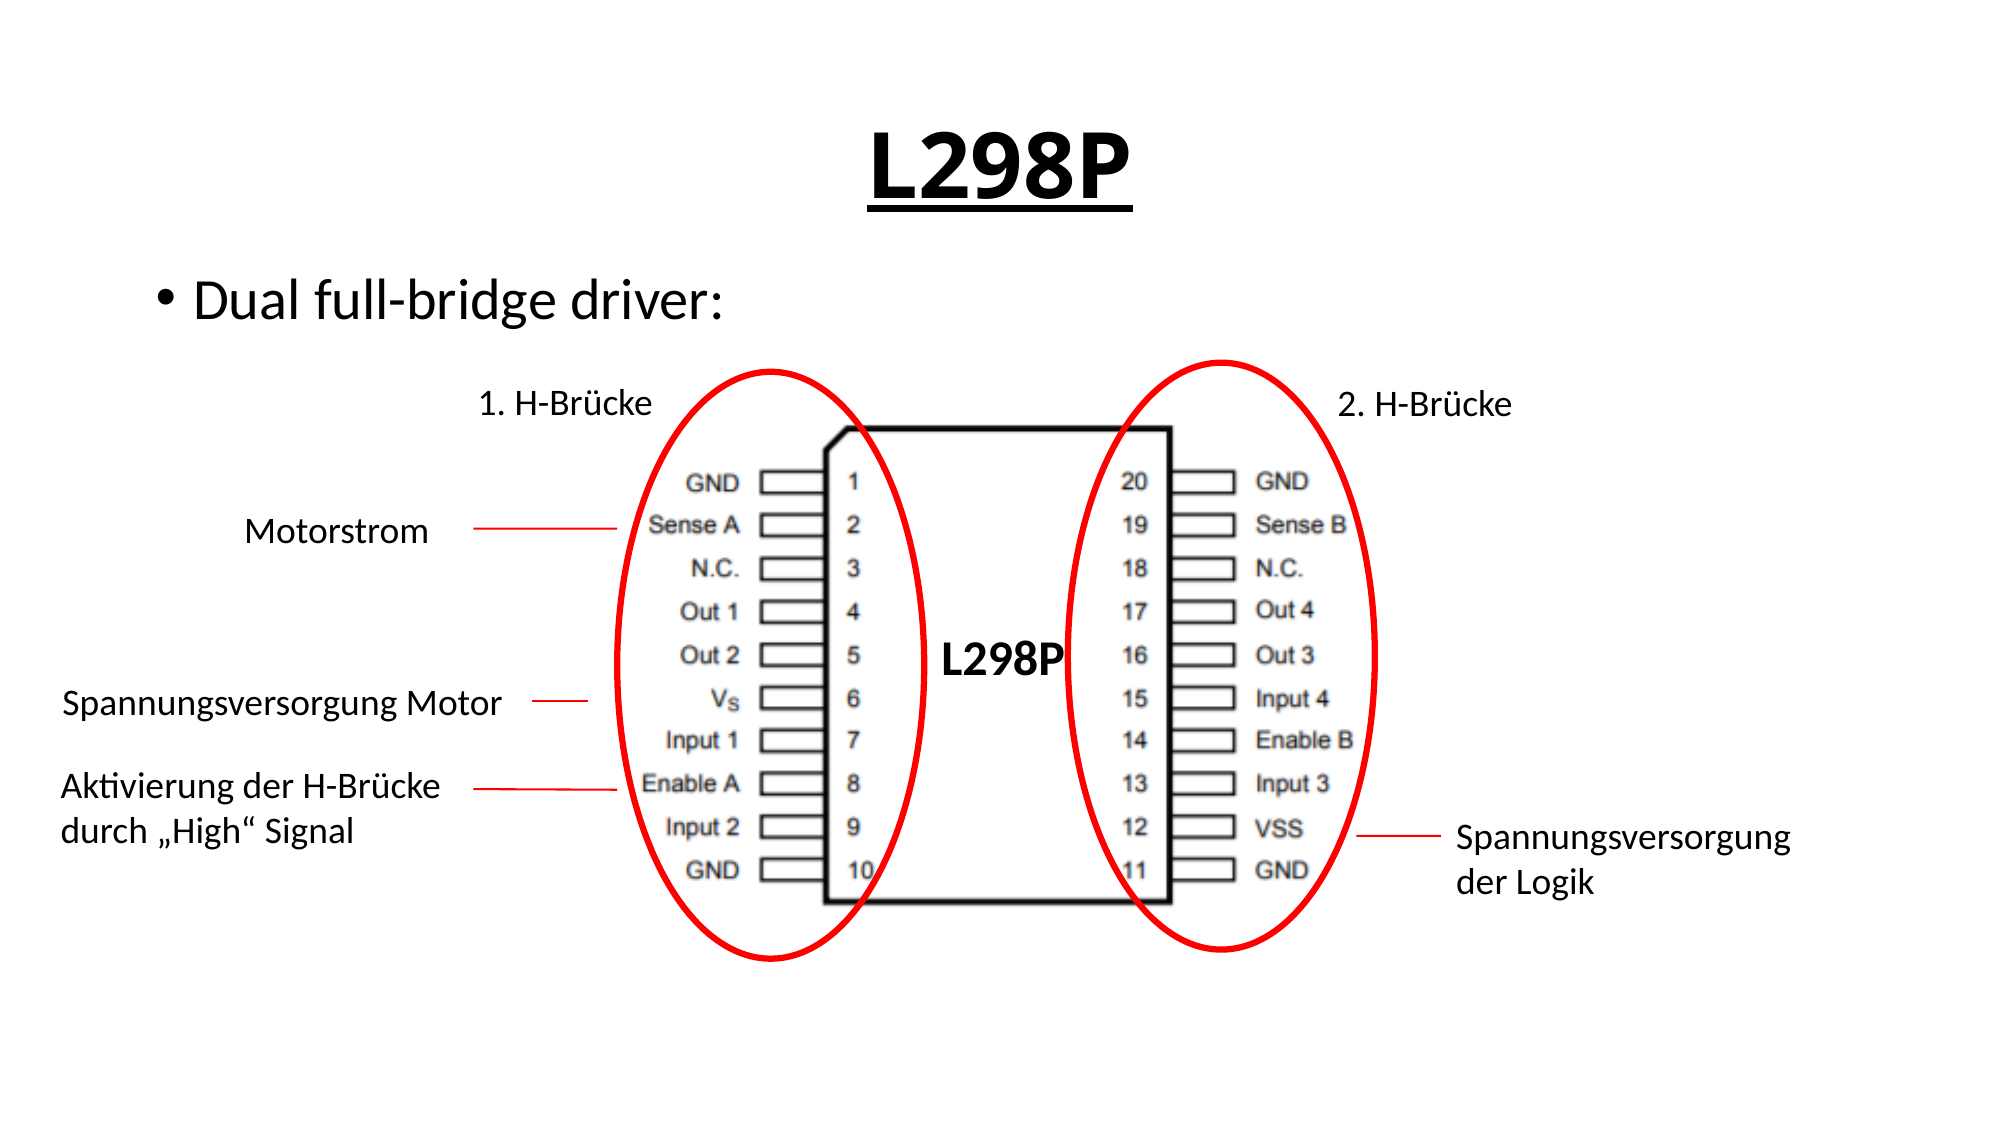

# L298P
Dual full-bridge driver:
1. H-Brücke
2. H-Brücke
Motorstrom
L298P
Spannungsversorgung Motor
Aktivierung der H-Brücke durch „High“ Signal
Spannungsversorgung der Logik